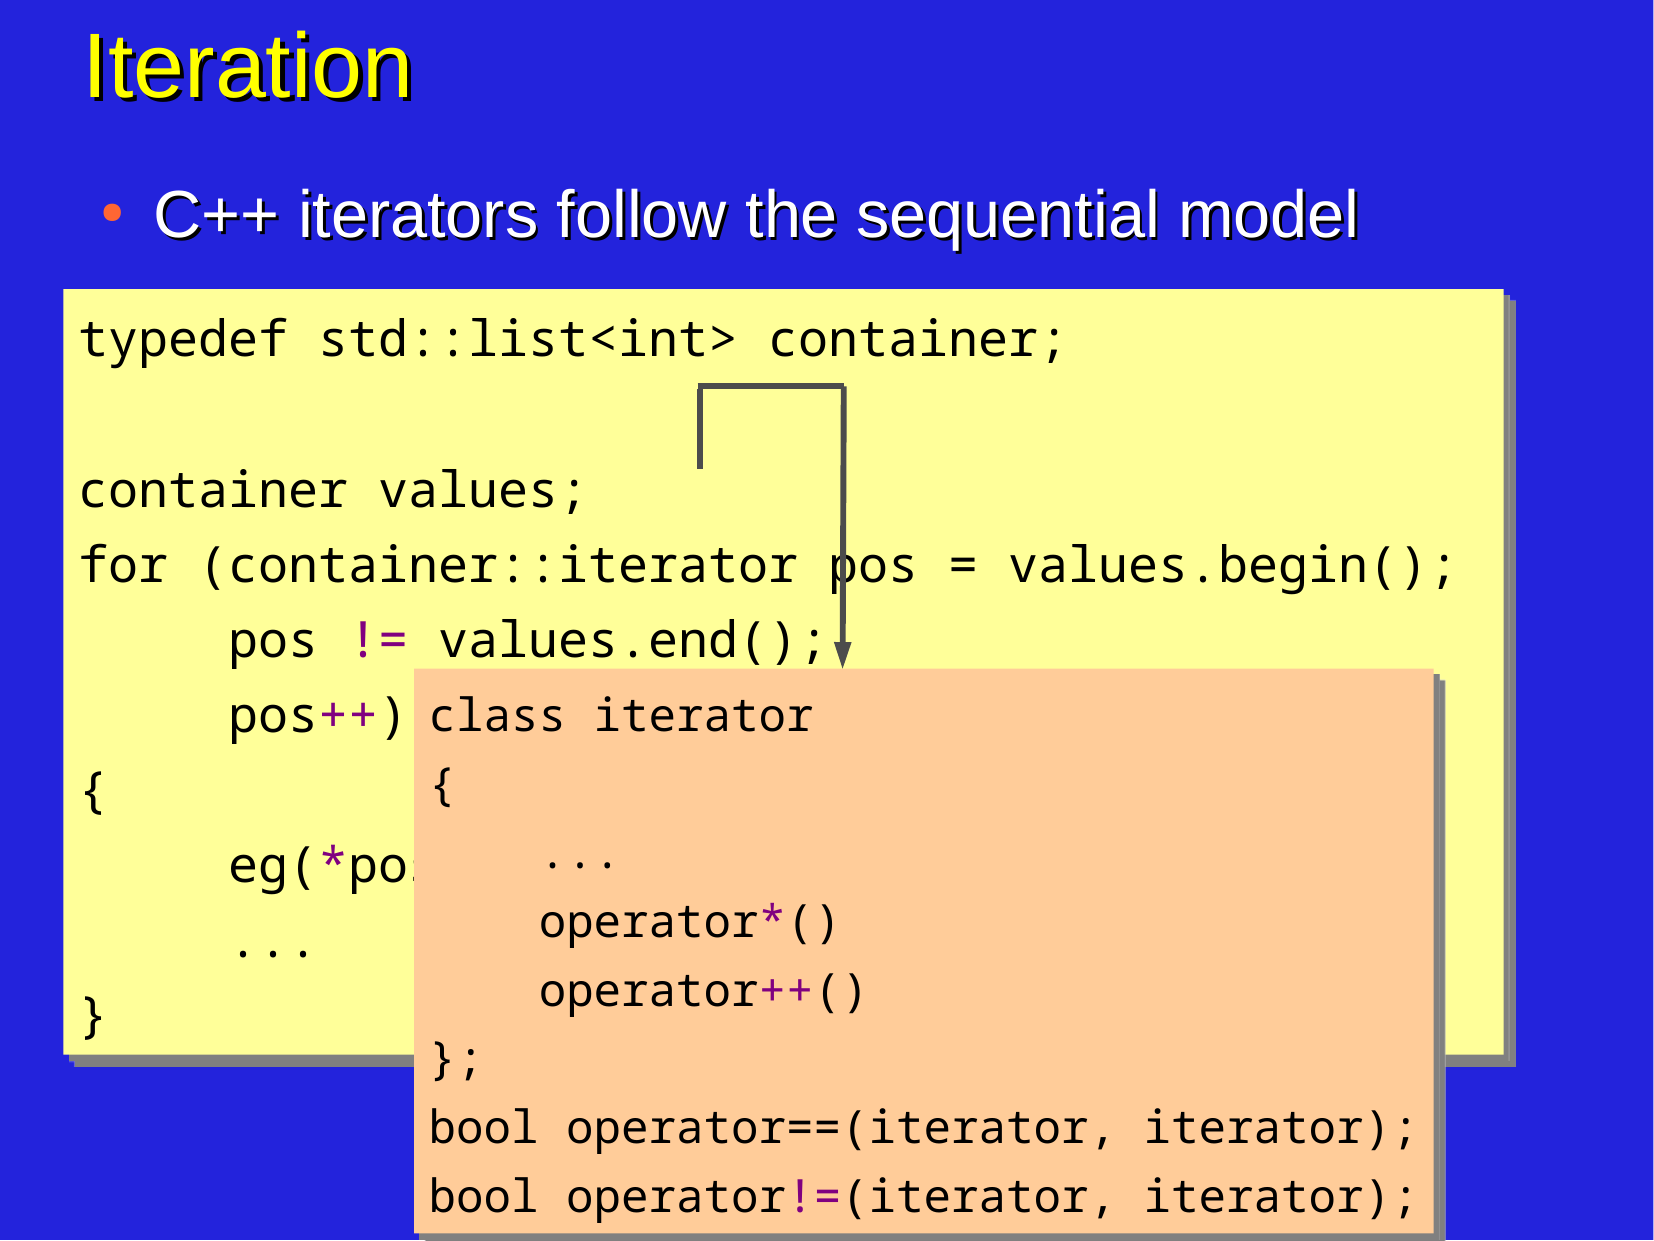

# Iteration
C++ iterators follow the sequential model
typedef std::list<int> container;
container values;
for (container::iterator pos = values.begin();
 pos != values.end();
 pos++)
{
 eg(*pos);
 ...
}
class iterator
{
 ...
 operator*()
 operator++()
};
bool operator==(iterator, iterator);
bool operator!=(iterator, iterator);